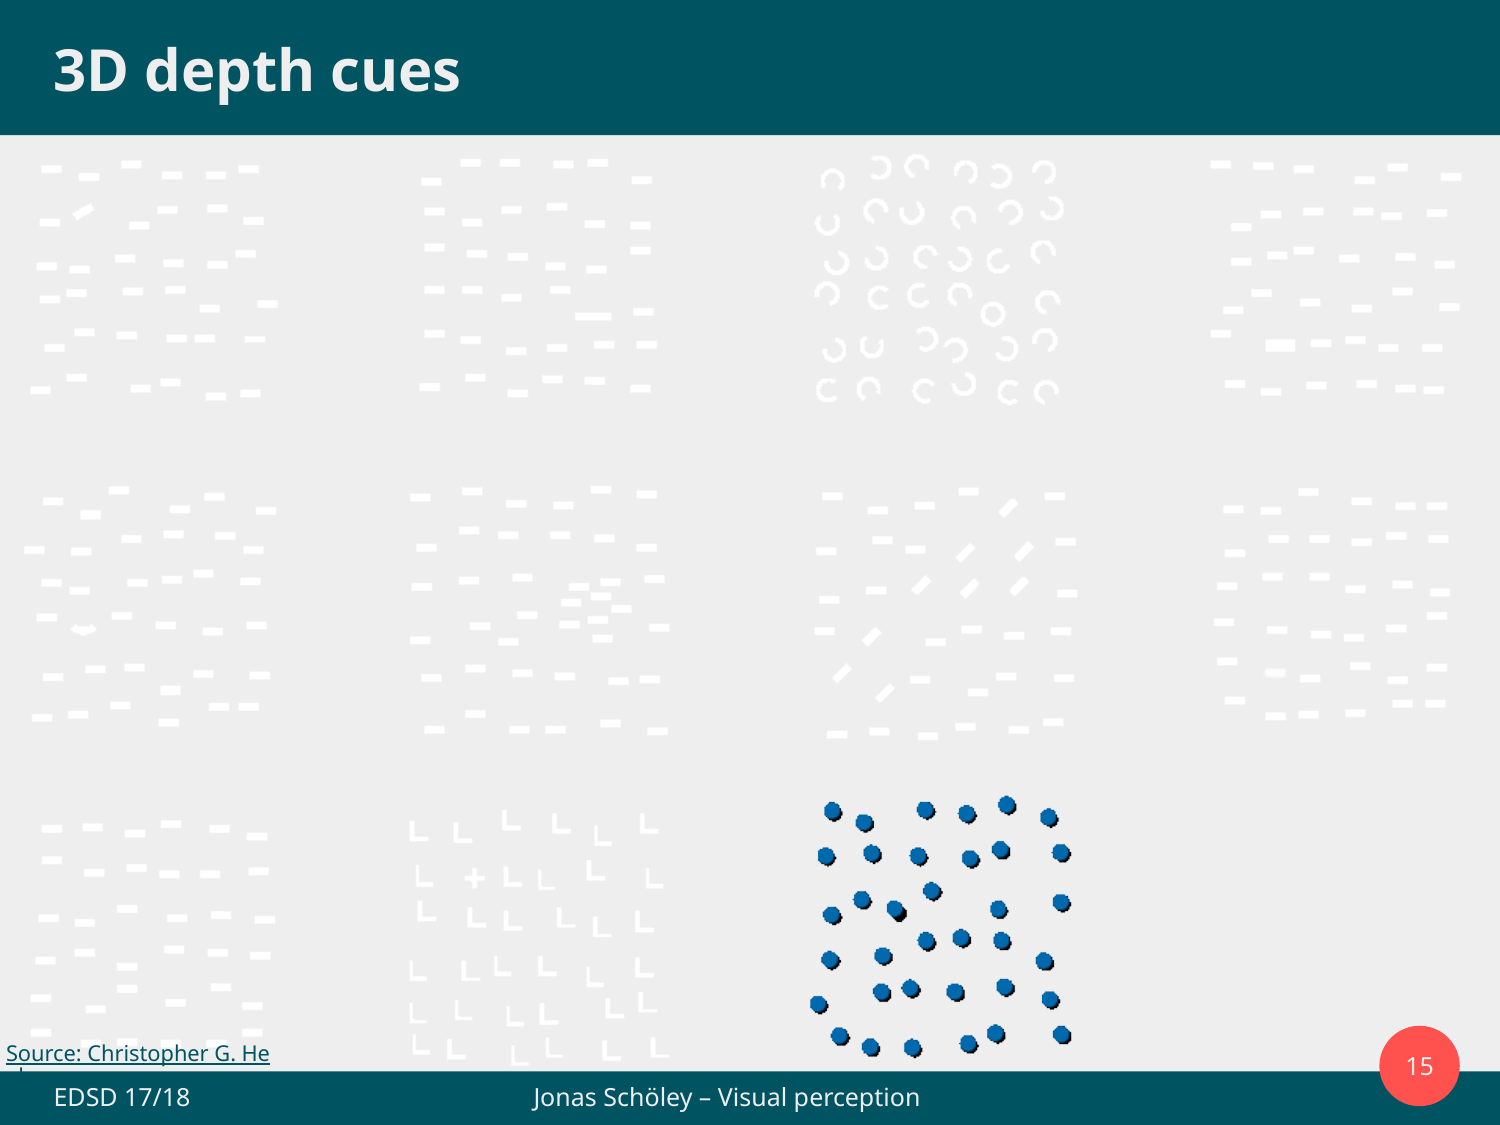

# 3D depth cues
15
Source: Christopher G. Healey
EDSD 17/18
Jonas Schöley – Visual perception